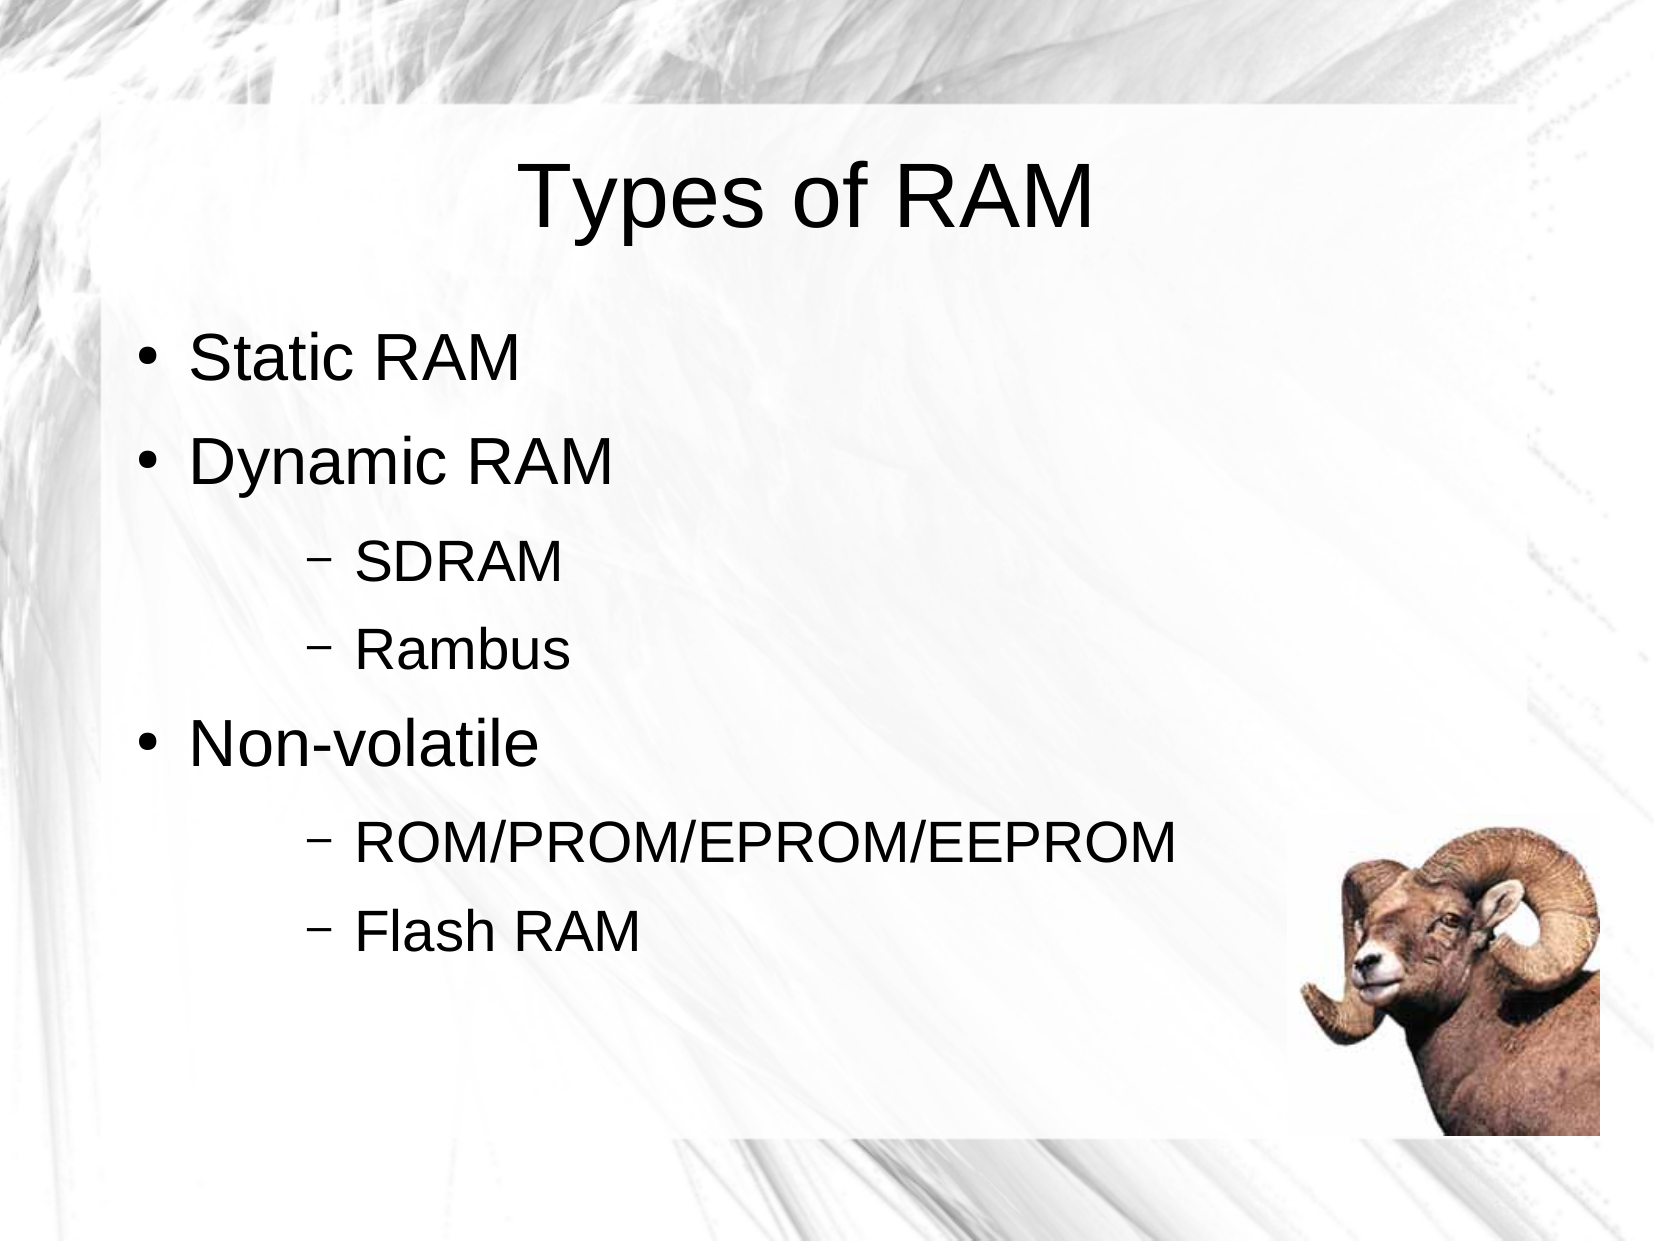

# Types of RAM
Static RAM
Dynamic RAM
SDRAM
Rambus
Non-volatile
ROM/PROM/EPROM/EEPROM
Flash RAM